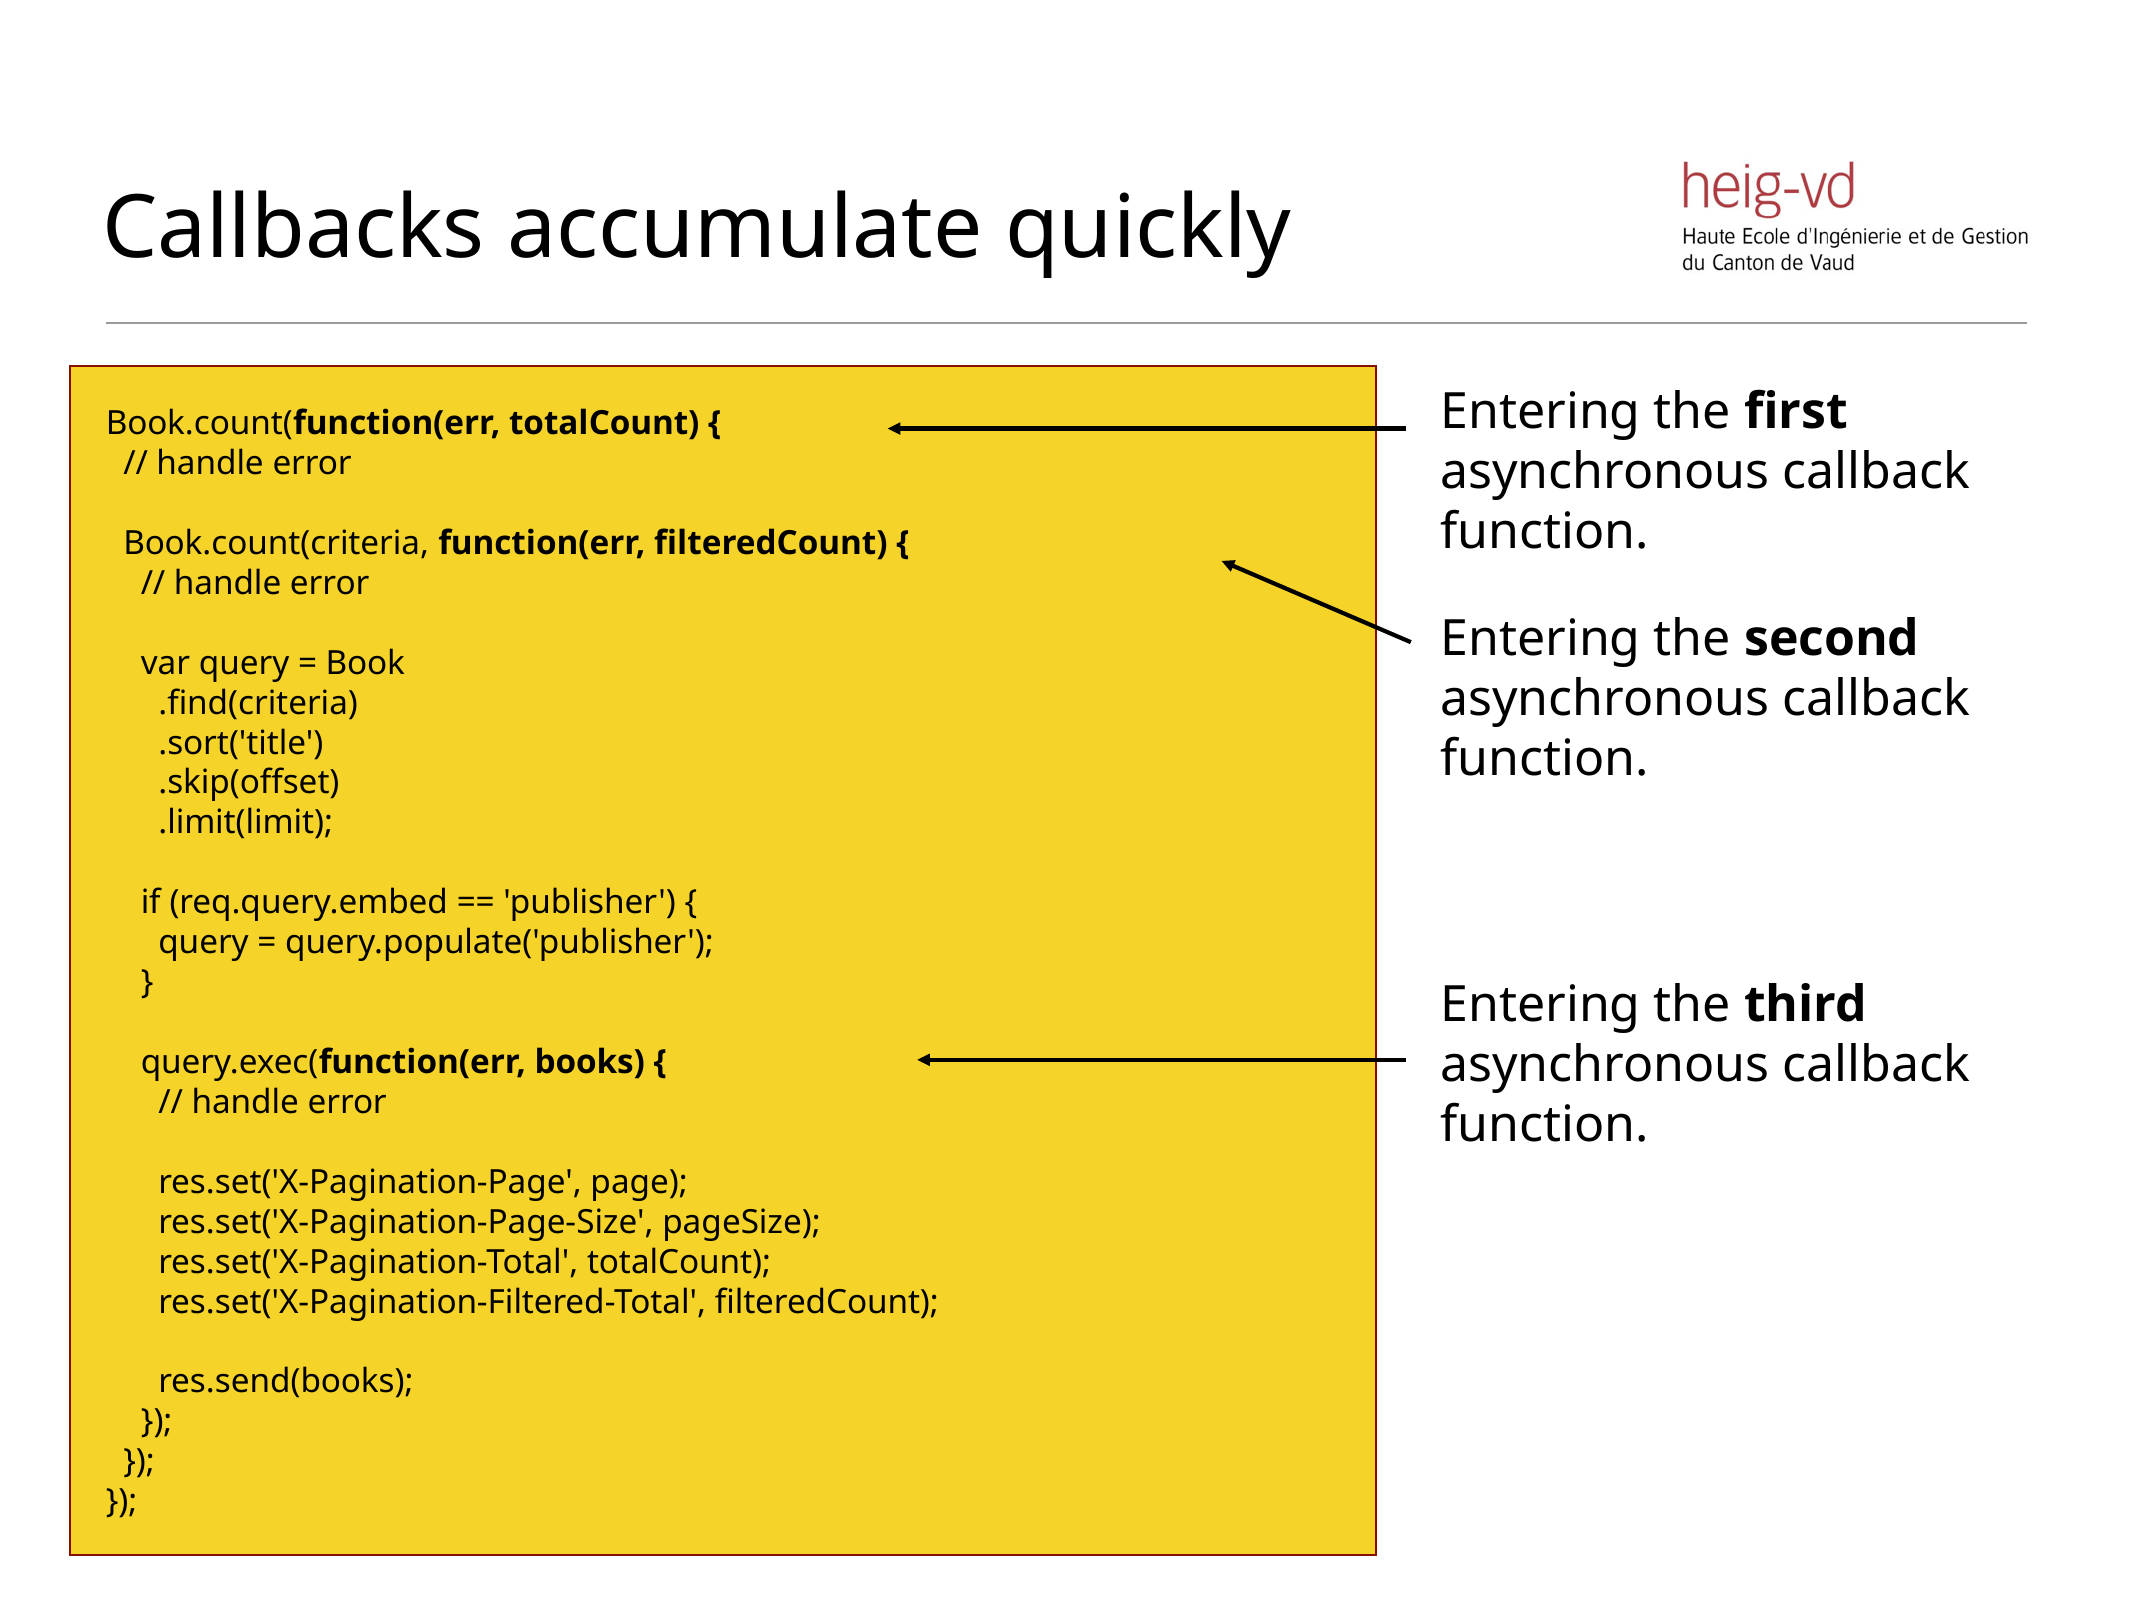

# Callbacks accumulate quickly
Book.count(function(err, totalCount) {
 // handle error
 Book.count(criteria, function(err, filteredCount) {
 // handle error
 var query = Book
 .find(criteria)
 .sort('title')
 .skip(offset)
 .limit(limit);
 if (req.query.embed == 'publisher') {
 query = query.populate('publisher');
 }
 query.exec(function(err, books) {
 // handle error
 res.set('X-Pagination-Page', page);
 res.set('X-Pagination-Page-Size', pageSize);
 res.set('X-Pagination-Total', totalCount);
 res.set('X-Pagination-Filtered-Total', filteredCount);
 res.send(books);
 });
 });
});
Entering the first asynchronous callback function.
Entering the second asynchronous callback function.
Entering the third asynchronous callback function.